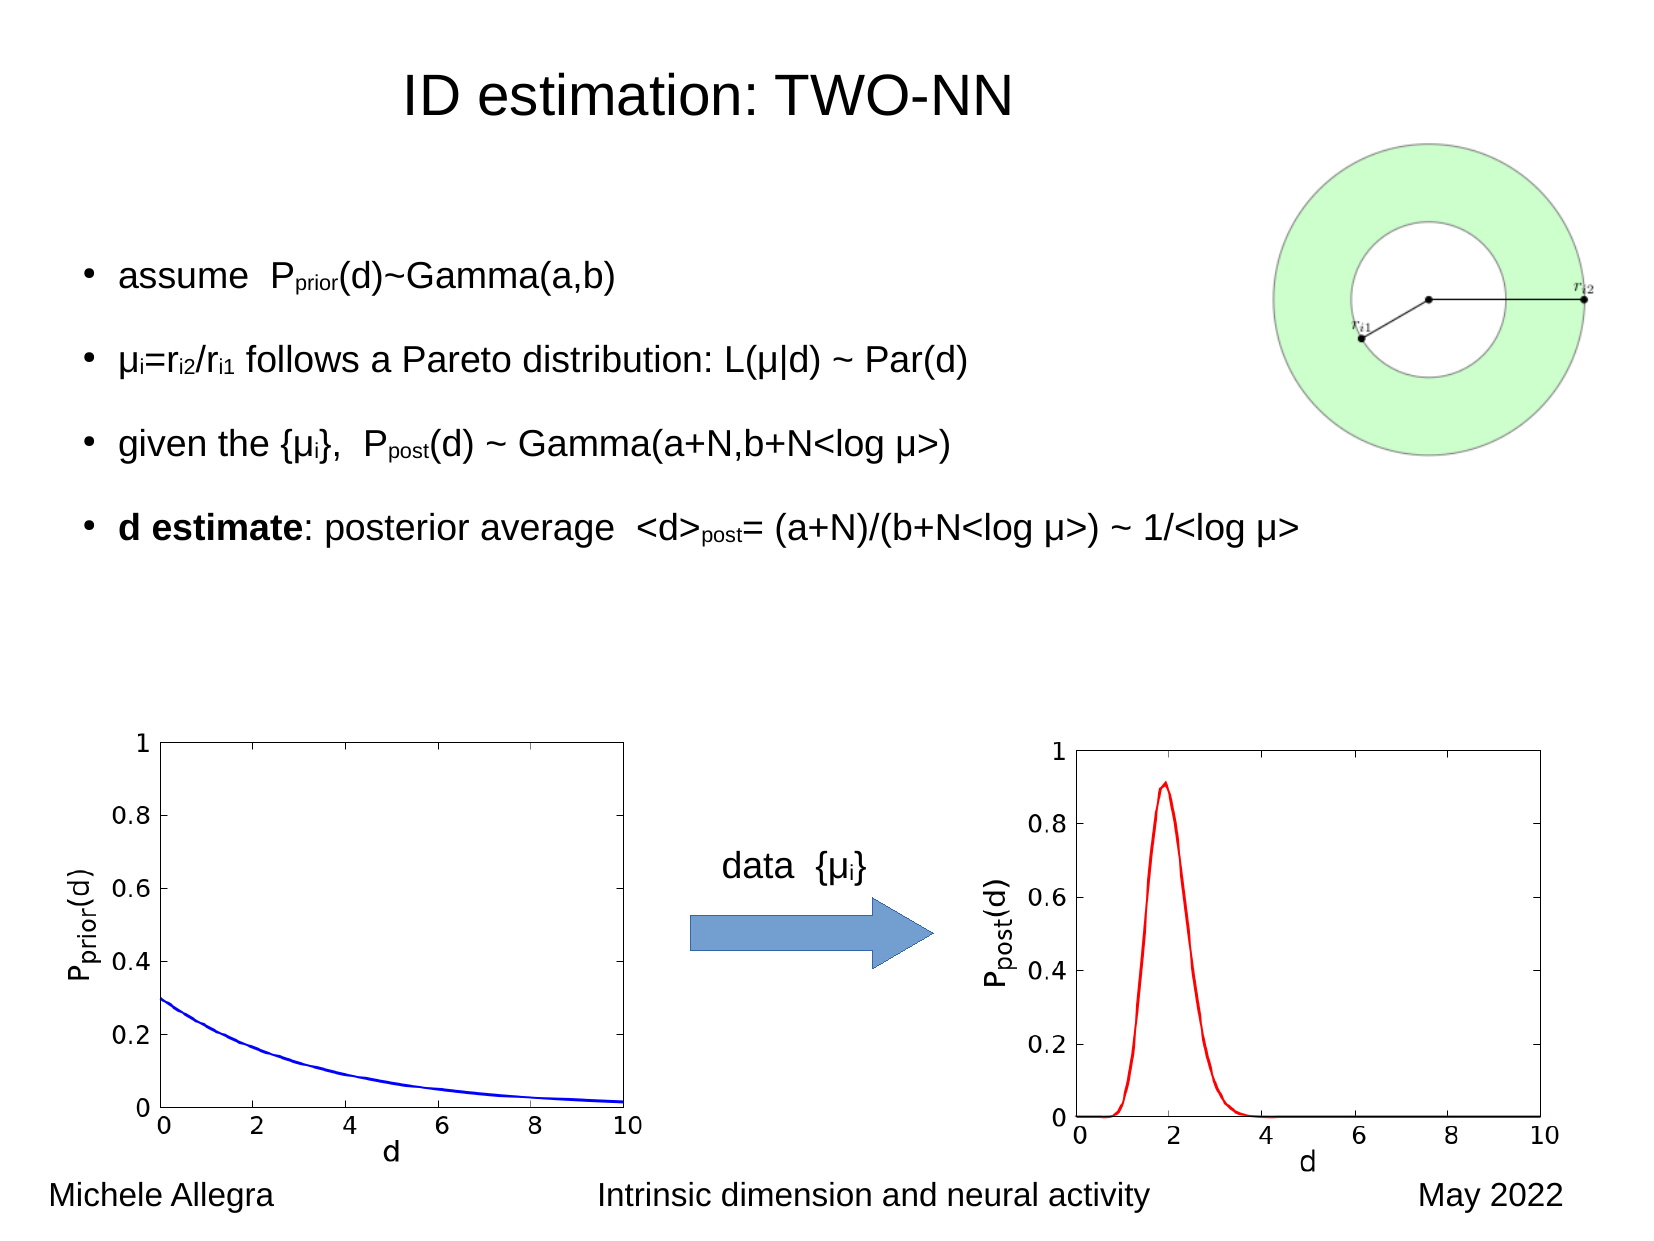

# ID estimation: TWO-NN
assume Pprior(d)~Gamma(a,b)
μi=ri2/ri1 follows a Pareto distribution: L(μ|d) ~ Par(d)
given the {μi}, Ppost(d) ~ Gamma(a+N,b+N<log μ>)
d estimate: posterior average <d>post= (a+N)/(b+N<log μ>) ~ 1/<log μ>
data {μi}
Michele Allegra Intrinsic dimension and neural activity May 2022